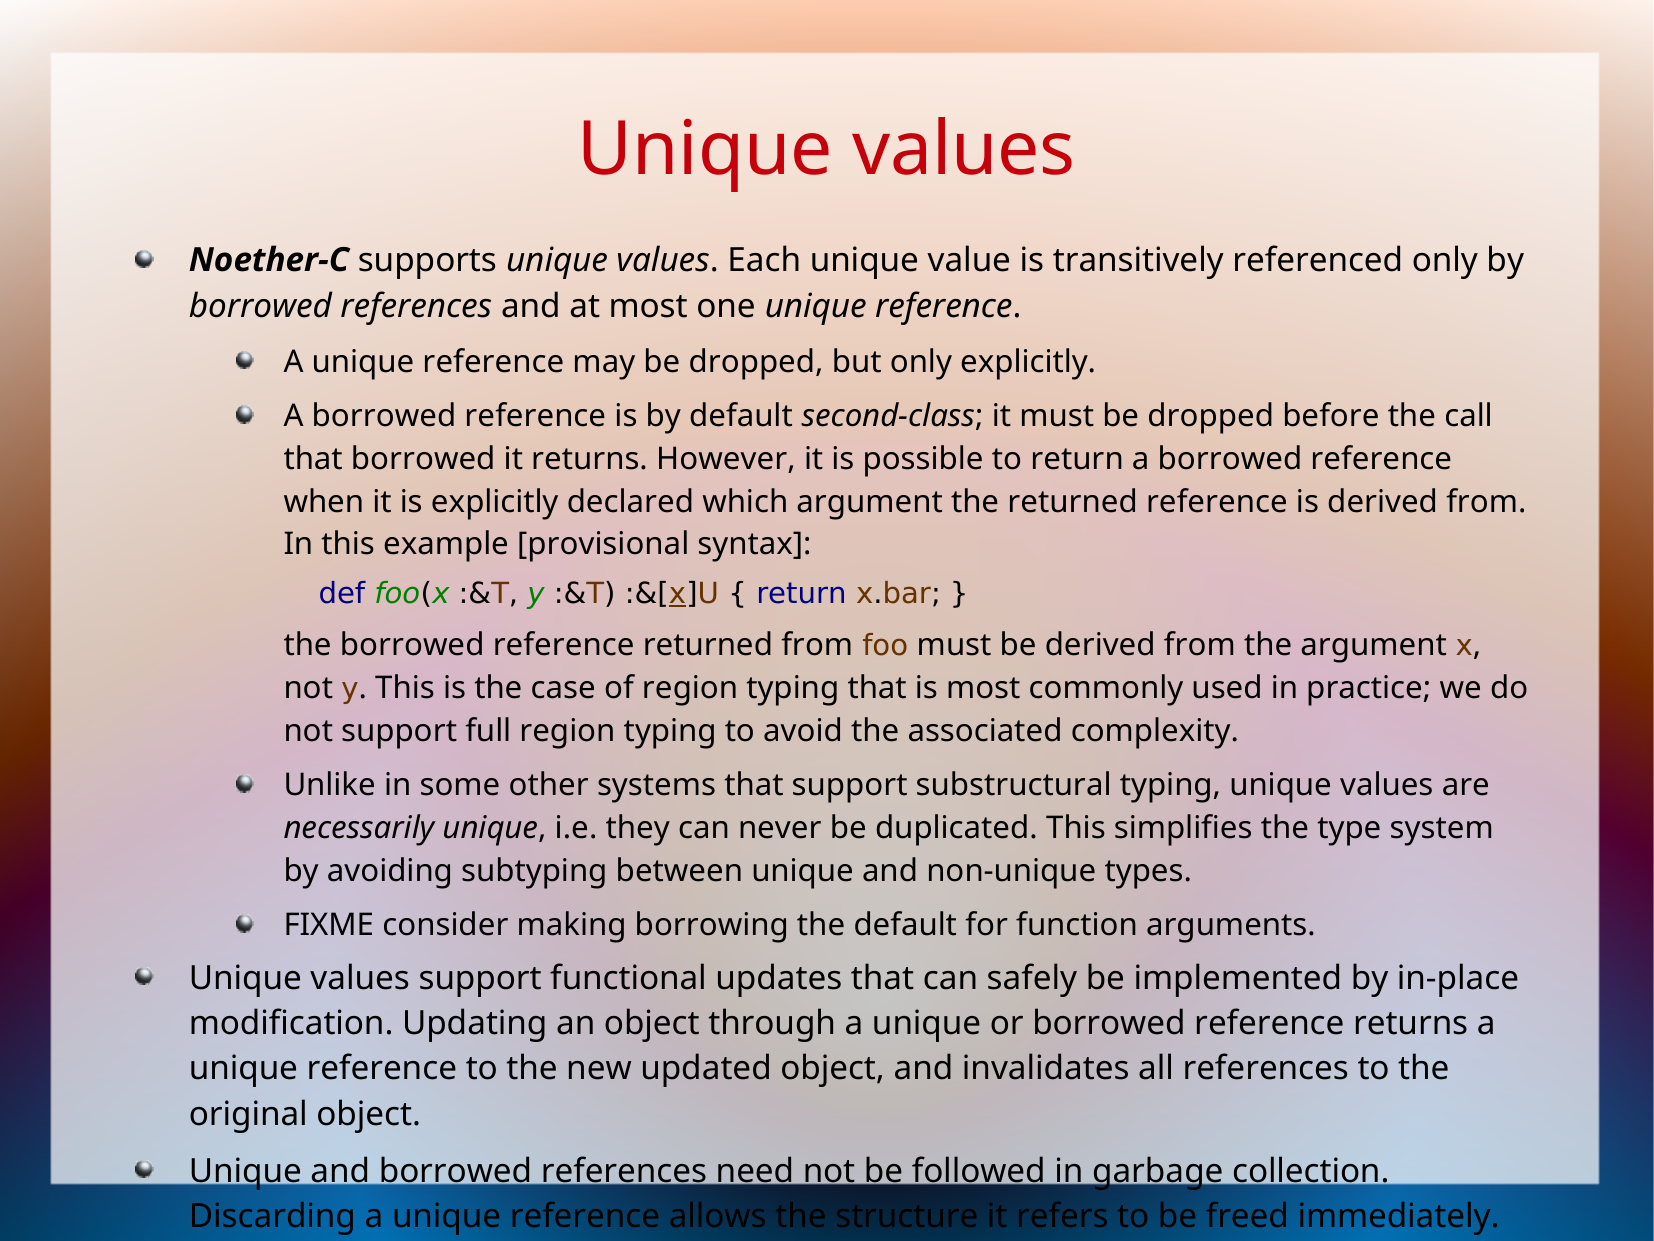

# Unique values
Noether-C supports unique values. Each unique value is transitively referenced only by borrowed references and at most one unique reference.
A unique reference may be dropped, but only explicitly.
A borrowed reference is by default second-class; it must be dropped before the call that borrowed it returns. However, it is possible to return a borrowed reference when it is explicitly declared which argument the returned reference is derived from. In this example [provisional syntax]:
 def foo(x :&T, y :&T) :&[x]U { return x.bar; }
the borrowed reference returned from foo must be derived from the argument x, not y. This is the case of region typing that is most commonly used in practice; we do not support full region typing to avoid the associated complexity.
Unlike in some other systems that support substructural typing, unique values are necessarily unique, i.e. they can never be duplicated. This simplifies the type system by avoiding subtyping between unique and non-unique types.
FIXME consider making borrowing the default for function arguments.
Unique values support functional updates that can safely be implemented by in-place modification. Updating an object through a unique or borrowed reference returns a unique reference to the new updated object, and invalidates all references to the original object.
Unique and borrowed references need not be followed in garbage collection. Discarding a unique reference allows the structure it refers to be freed immediately.